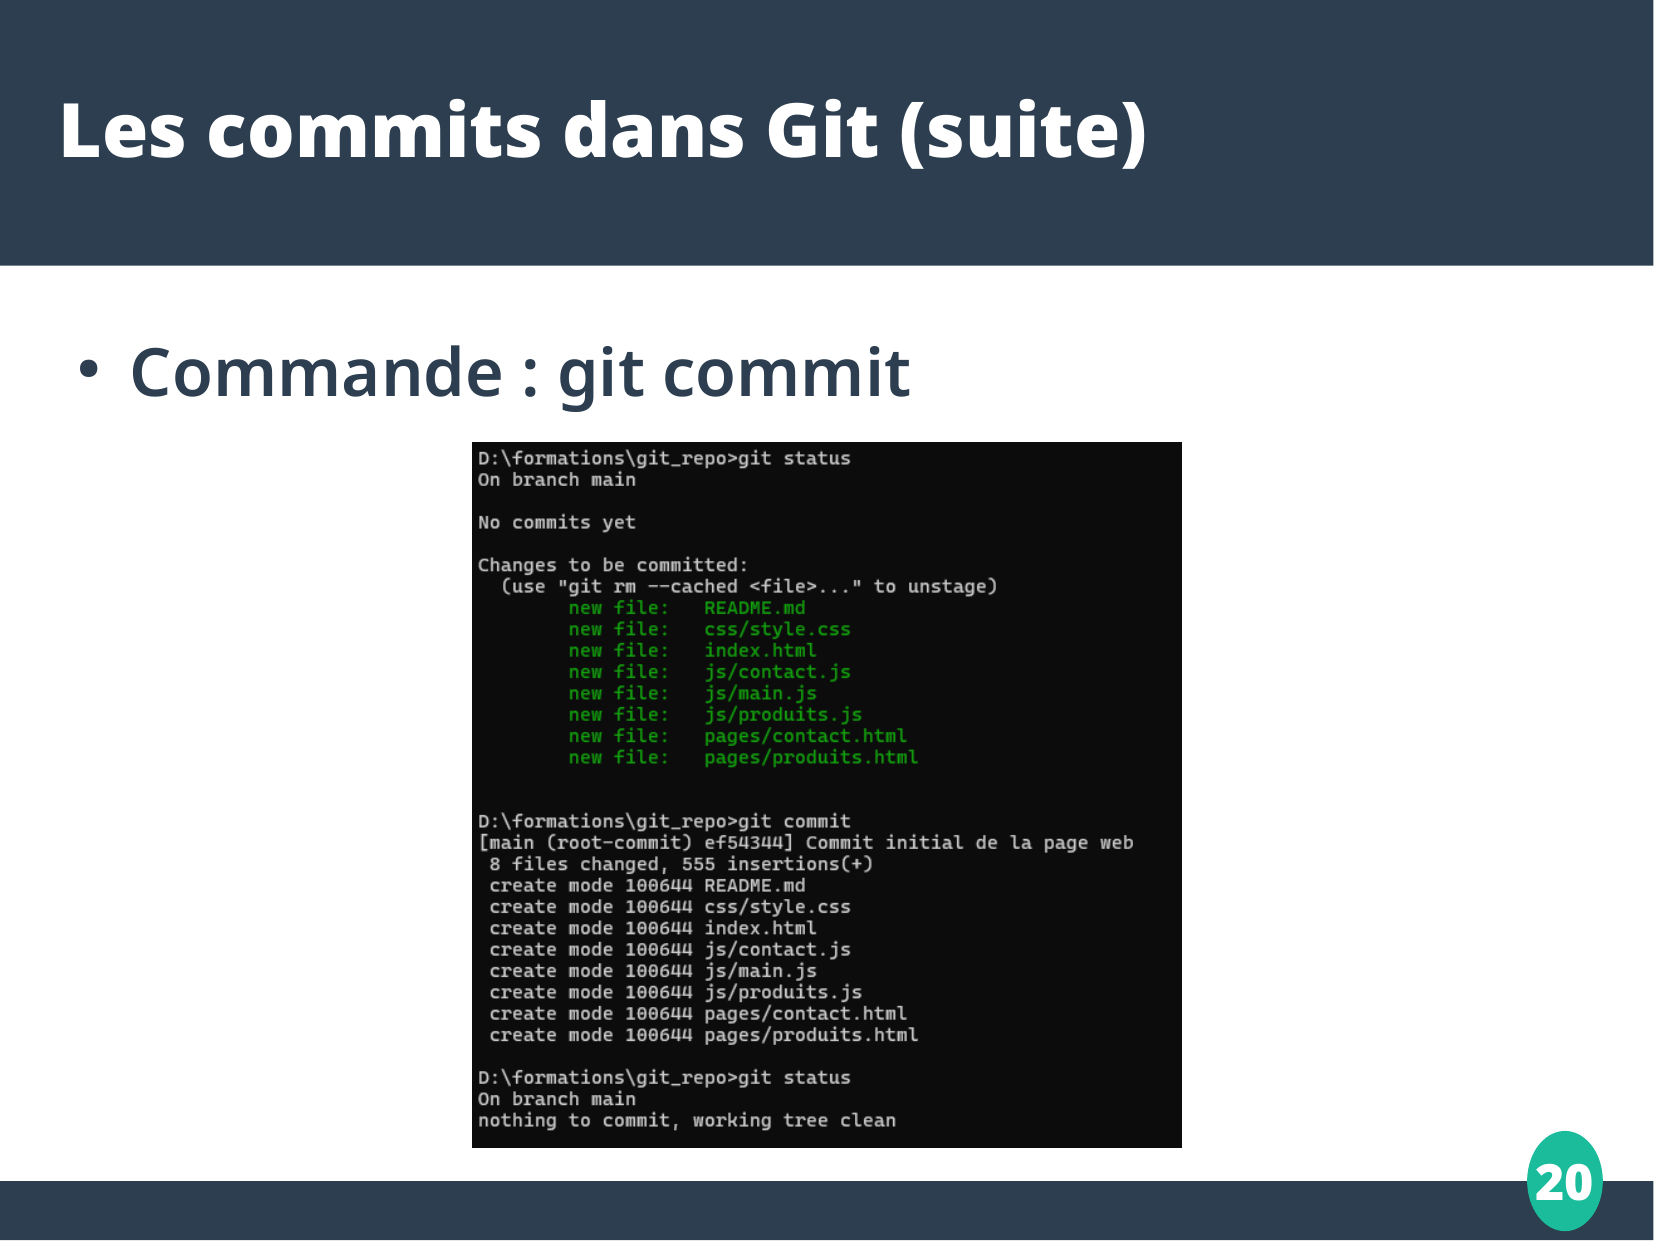

# Les commits dans Git (suite)
Commande : git commit